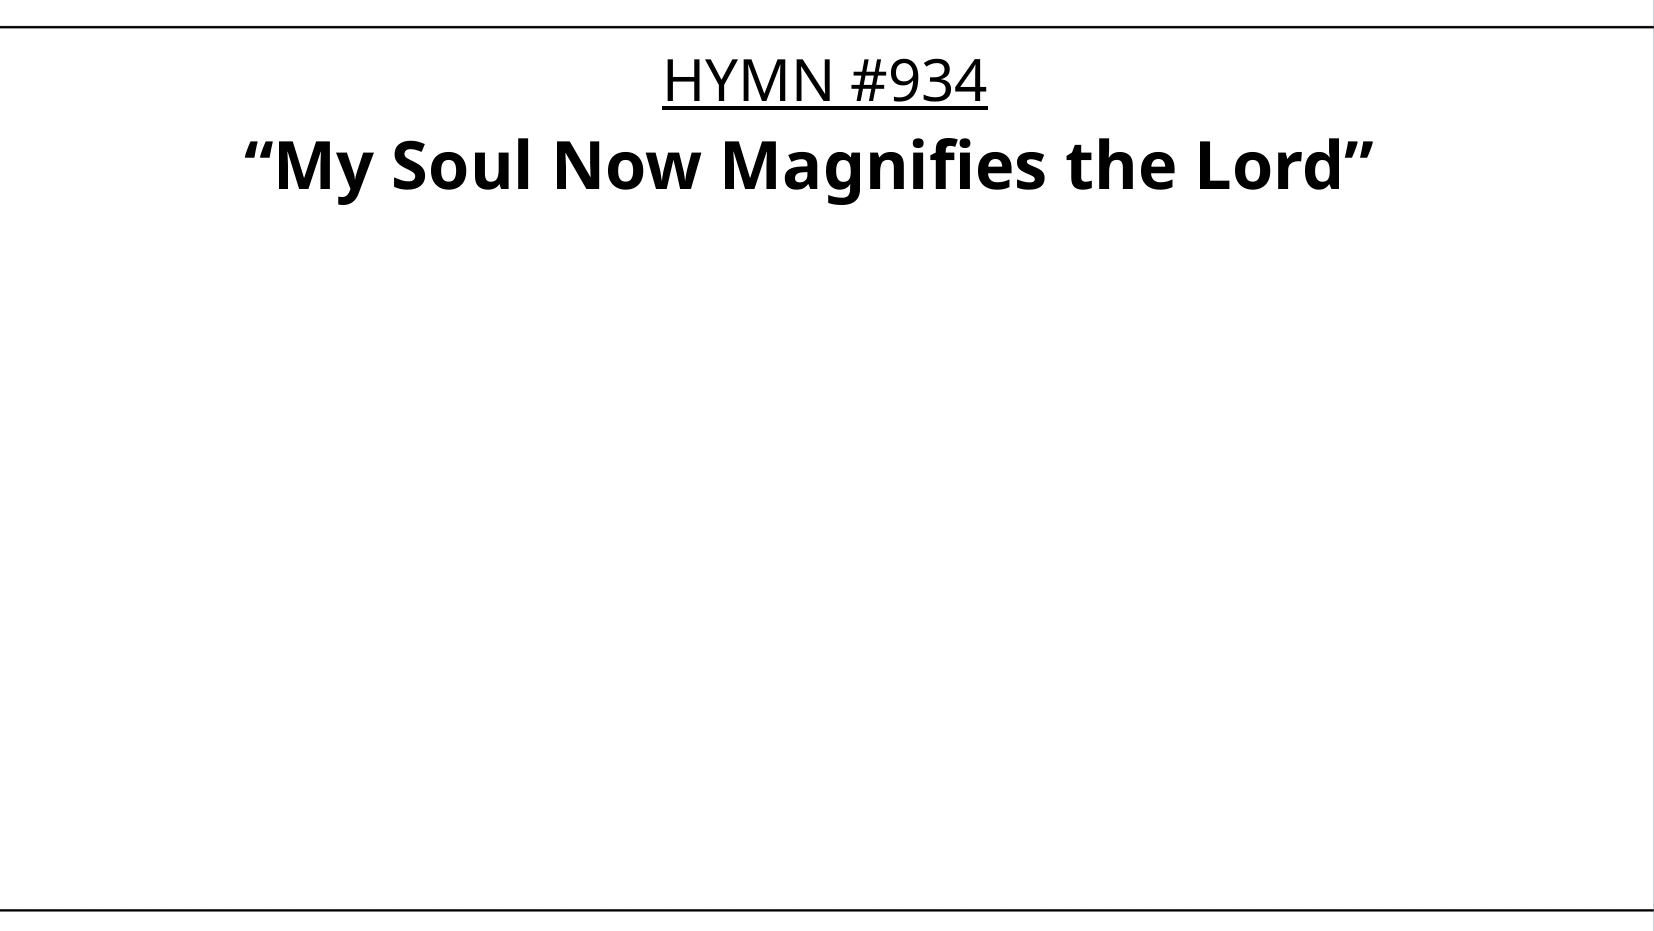

HYMN #934
“My Soul Now Magnifies the Lord”